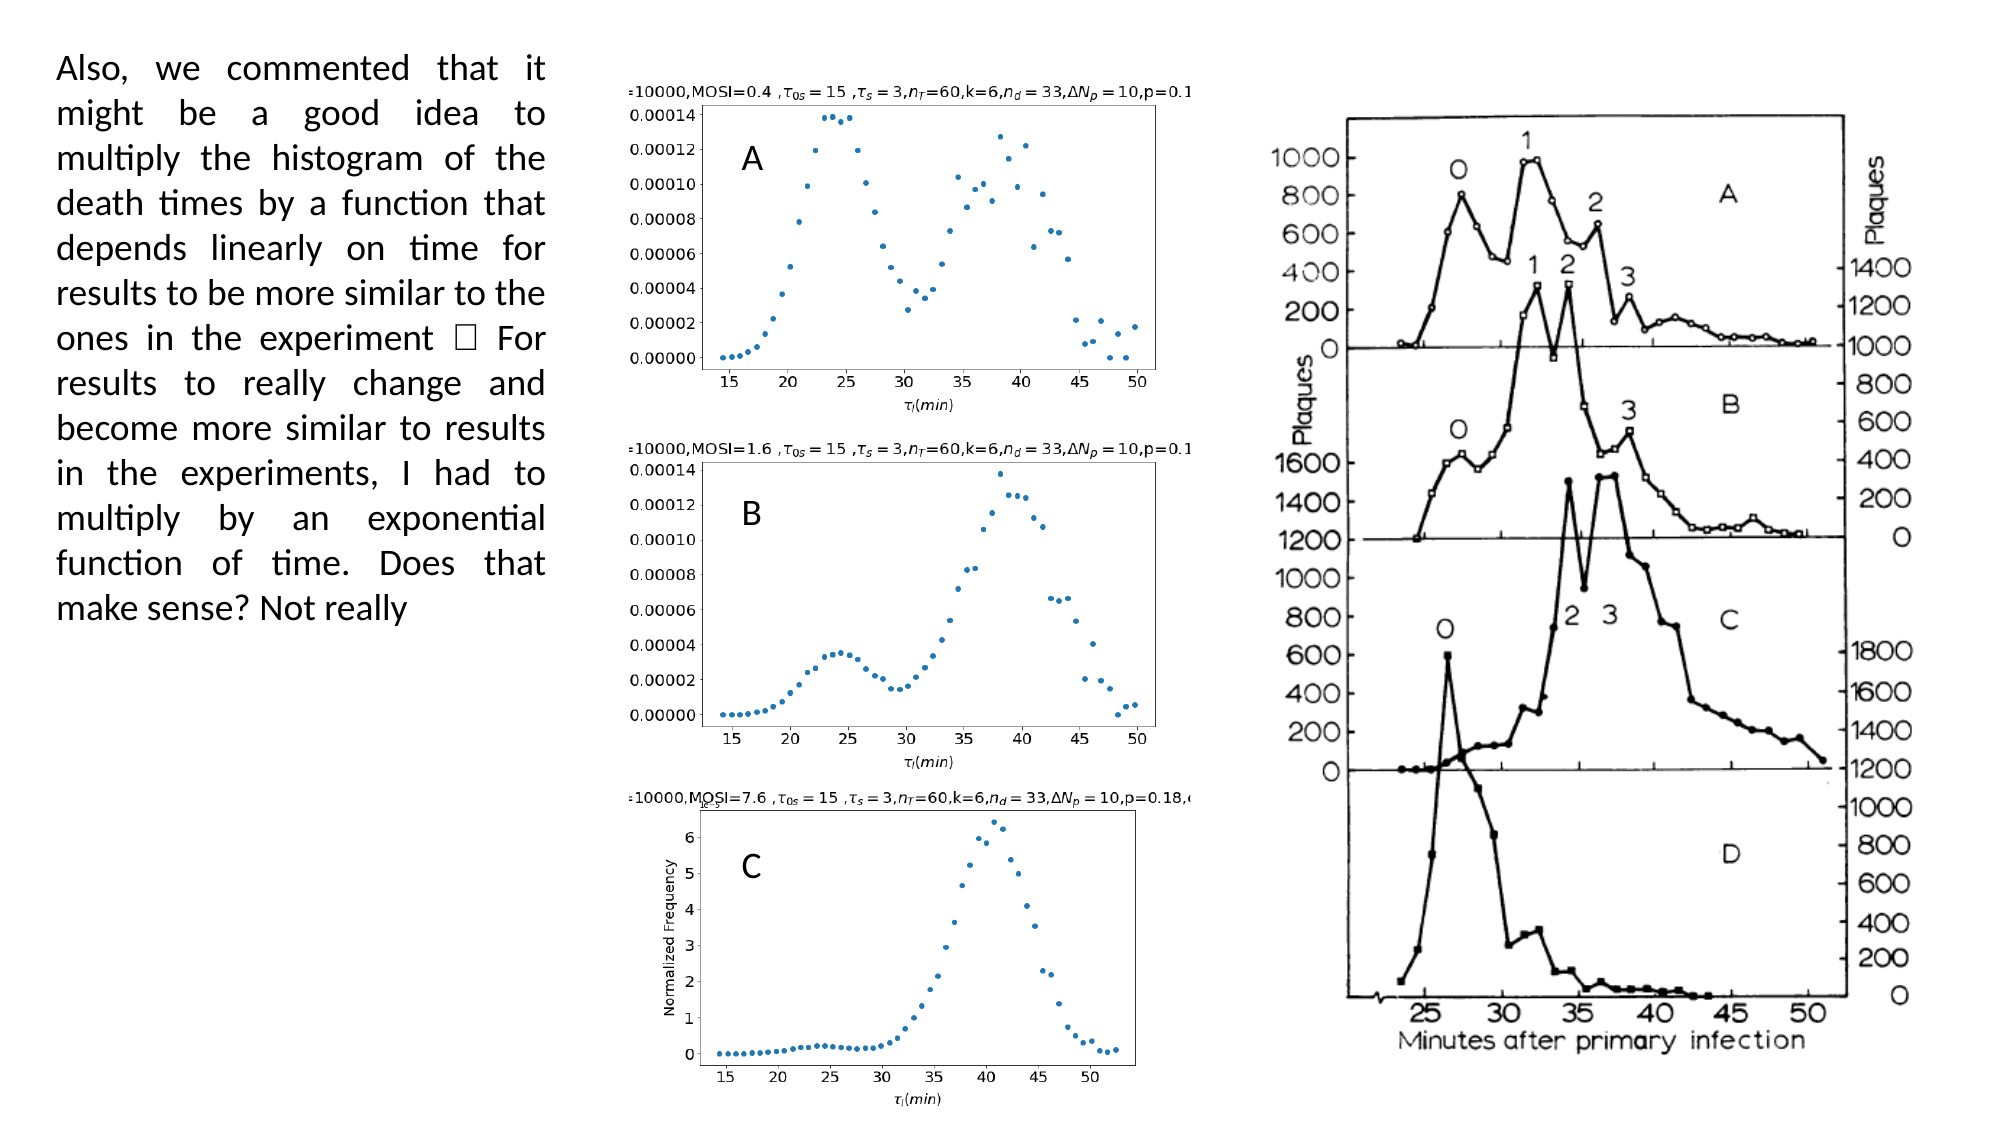

Also, we commented that it might be a good idea to multiply the histogram of the death times by a function that depends linearly on time for results to be more similar to the ones in the experiment  For results to really change and become more similar to results in the experiments, I had to multiply by an exponential function of time. Does that make sense? Not really
A
B
C